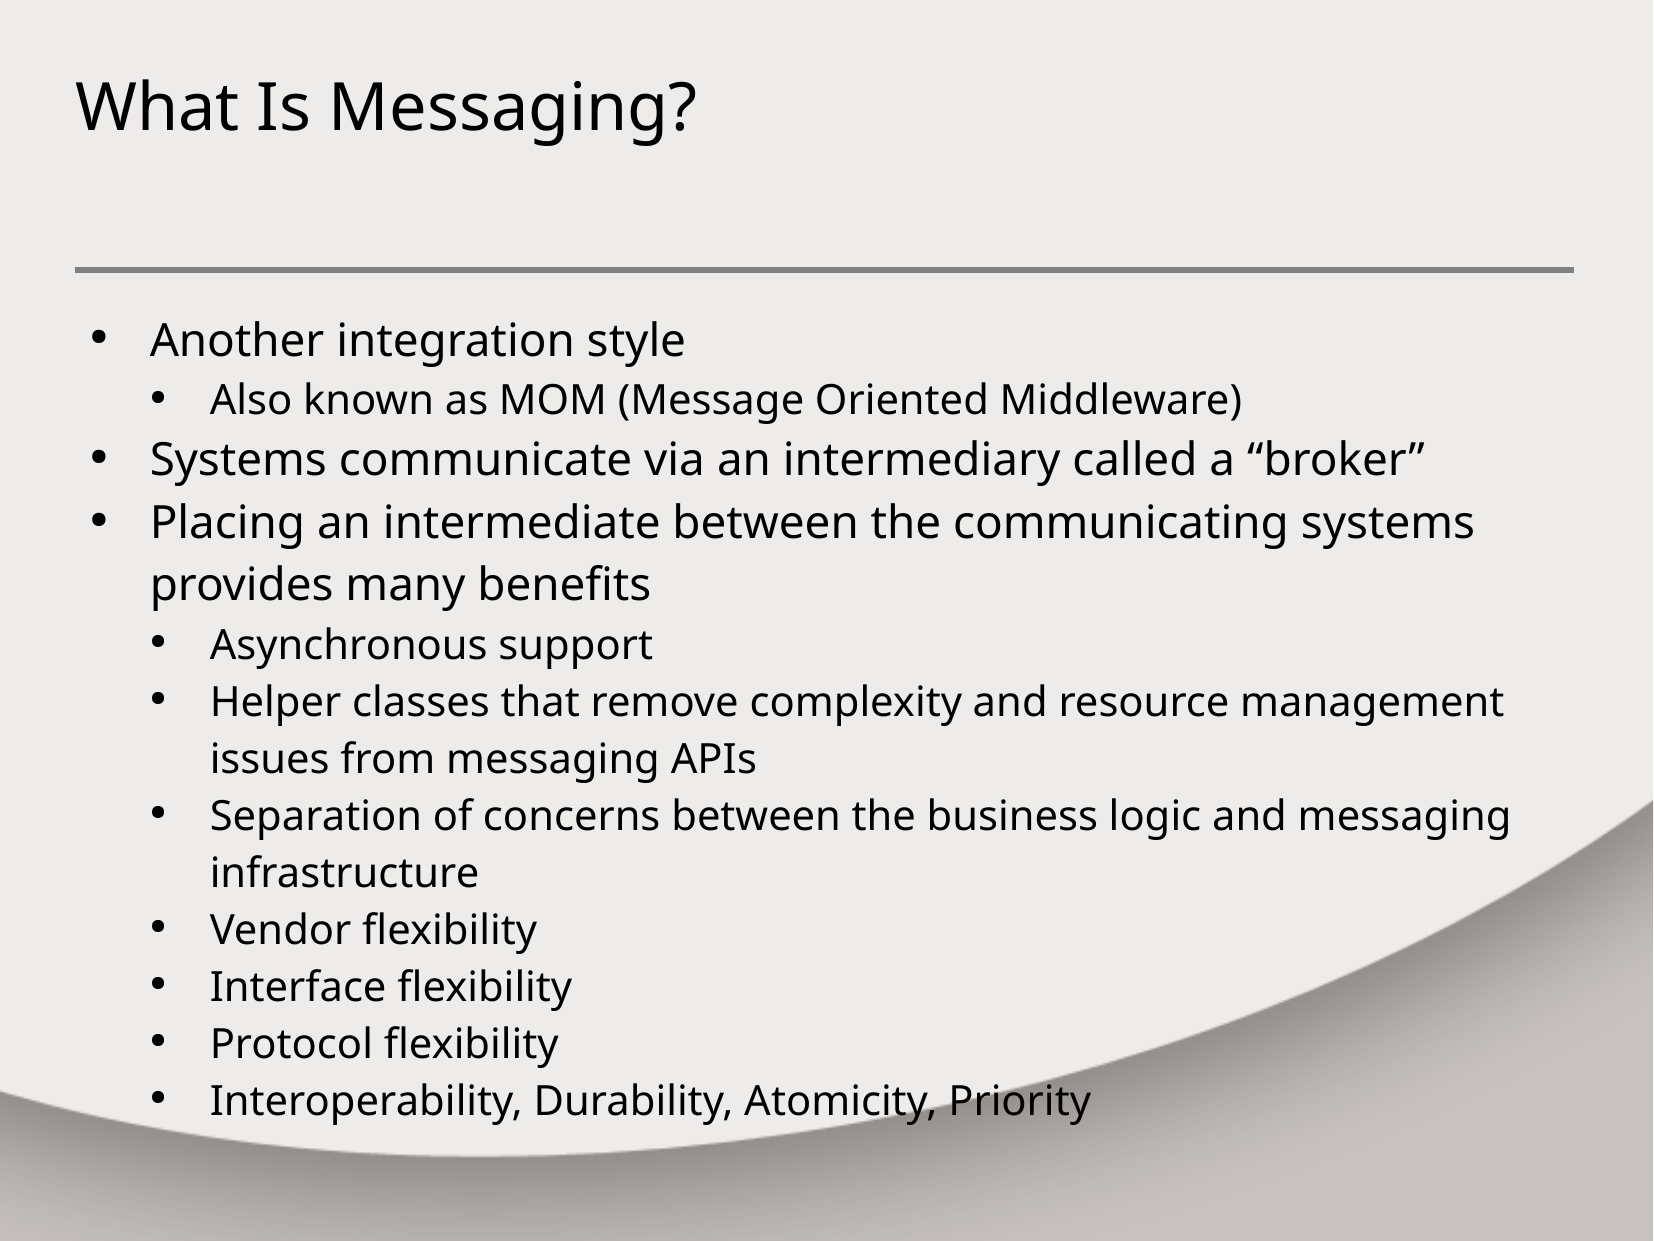

# What Is Messaging?
Another integration style
Also known as MOM (Message Oriented Middleware)
Systems communicate via an intermediary called a “broker”
Placing an intermediate between the communicating systems provides many benefits
Asynchronous support
Helper classes that remove complexity and resource management issues from messaging APIs
Separation of concerns between the business logic and messaging infrastructure
Vendor flexibility
Interface flexibility
Protocol flexibility
Interoperability, Durability, Atomicity, Priority